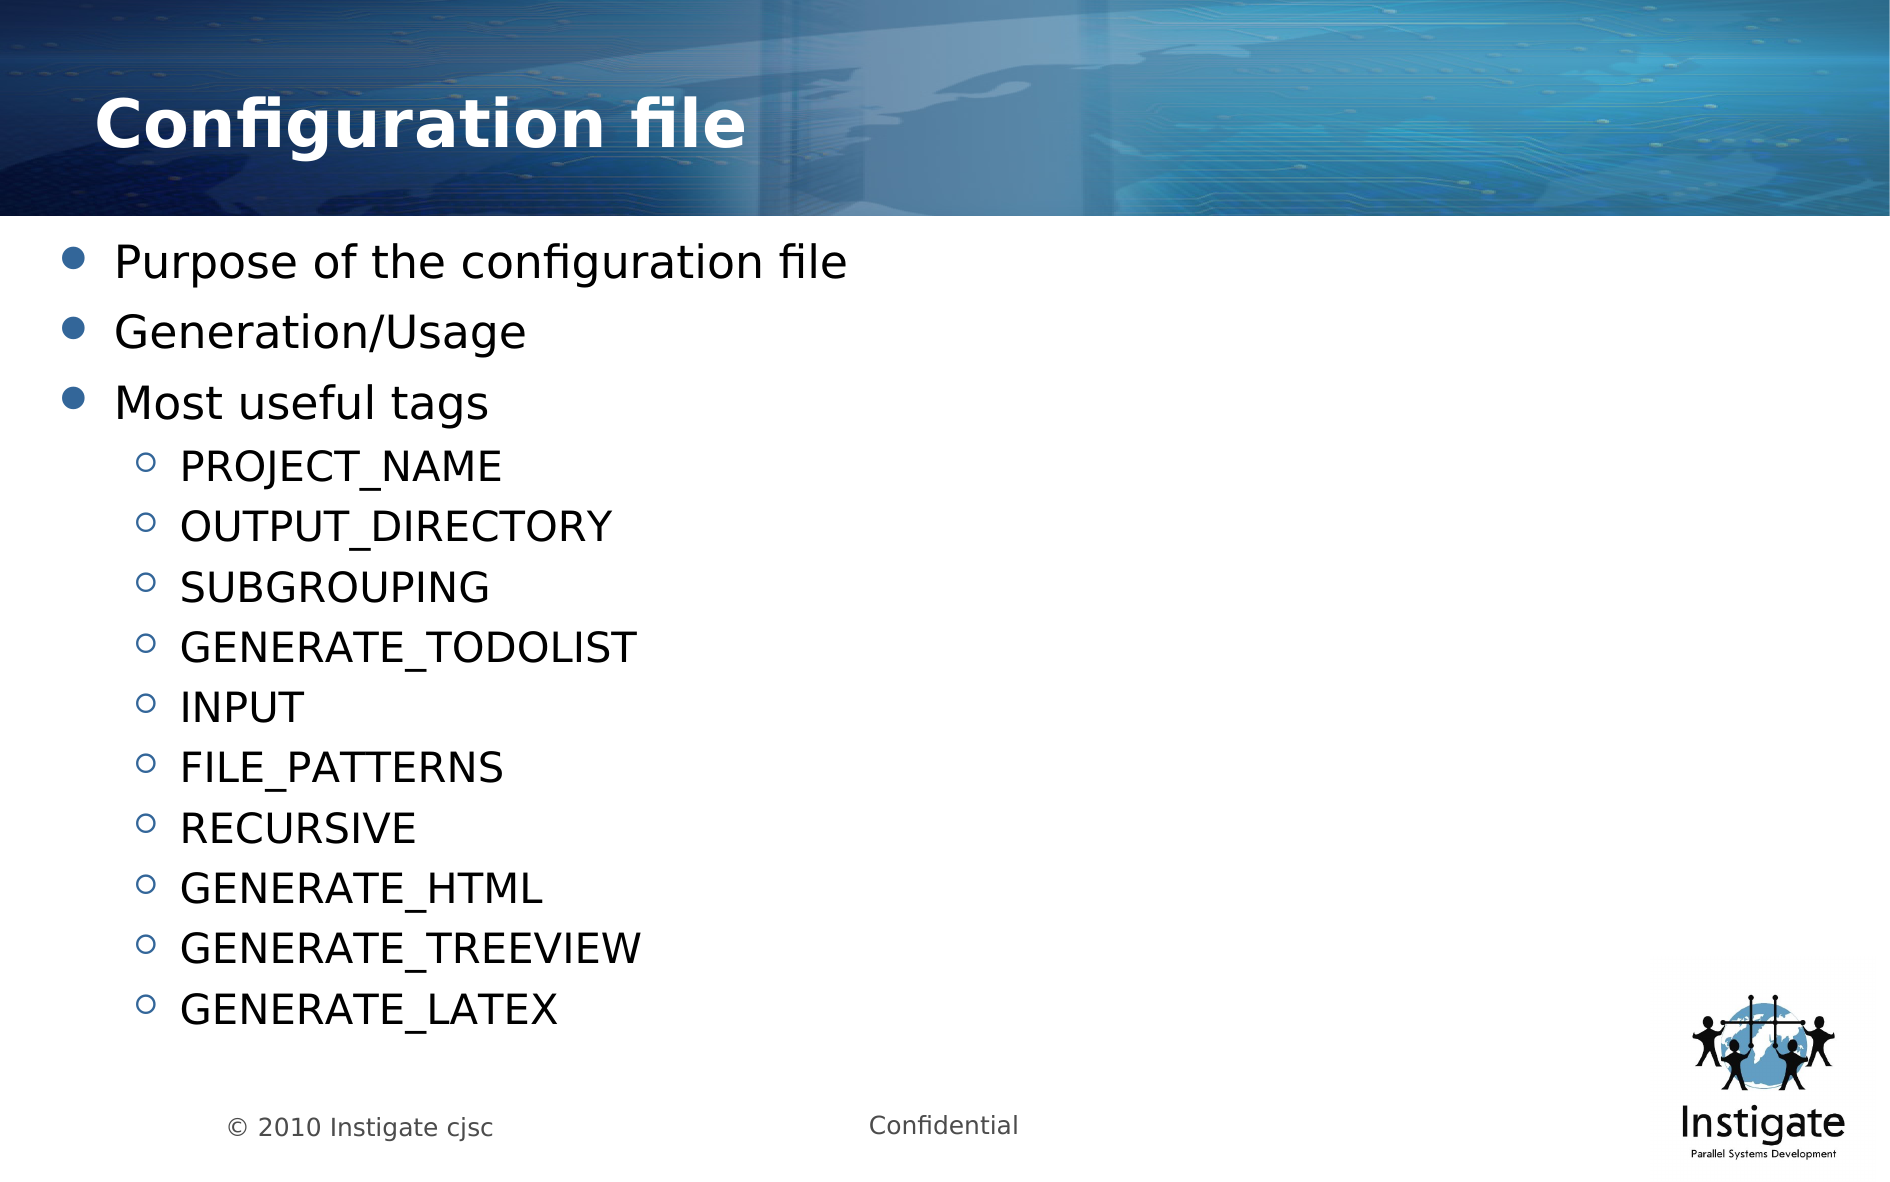

# Configuration file
Purpose of the configuration file
Generation/Usage
Most useful tags
PROJECT_NAME
OUTPUT_DIRECTORY
SUBGROUPING
GENERATE_TODOLIST
INPUT
FILE_PATTERNS
RECURSIVE
GENERATE_HTML
GENERATE_TREEVIEW
GENERATE_LATEX